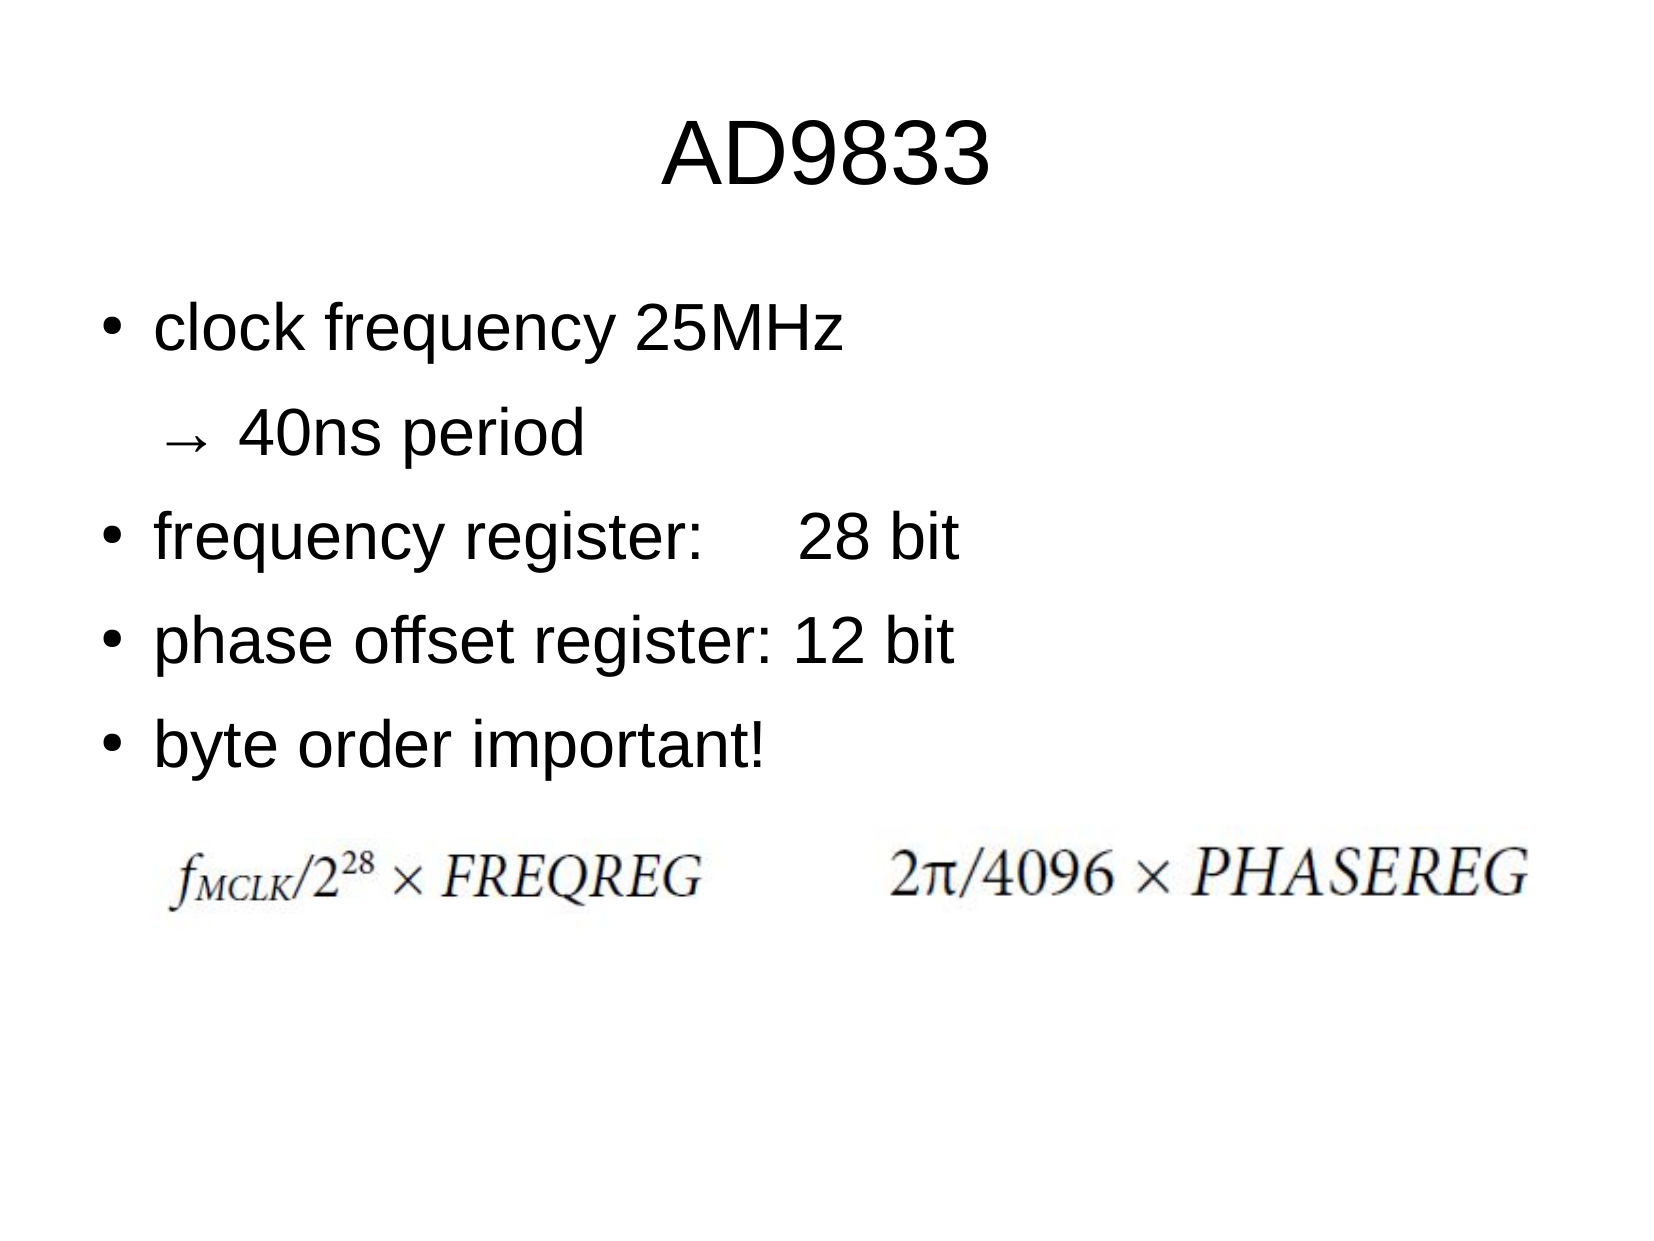

# AD9833
clock frequency 25MHz
→ 40ns period
frequency register: 28 bit
phase offset register: 12 bit
byte order important!